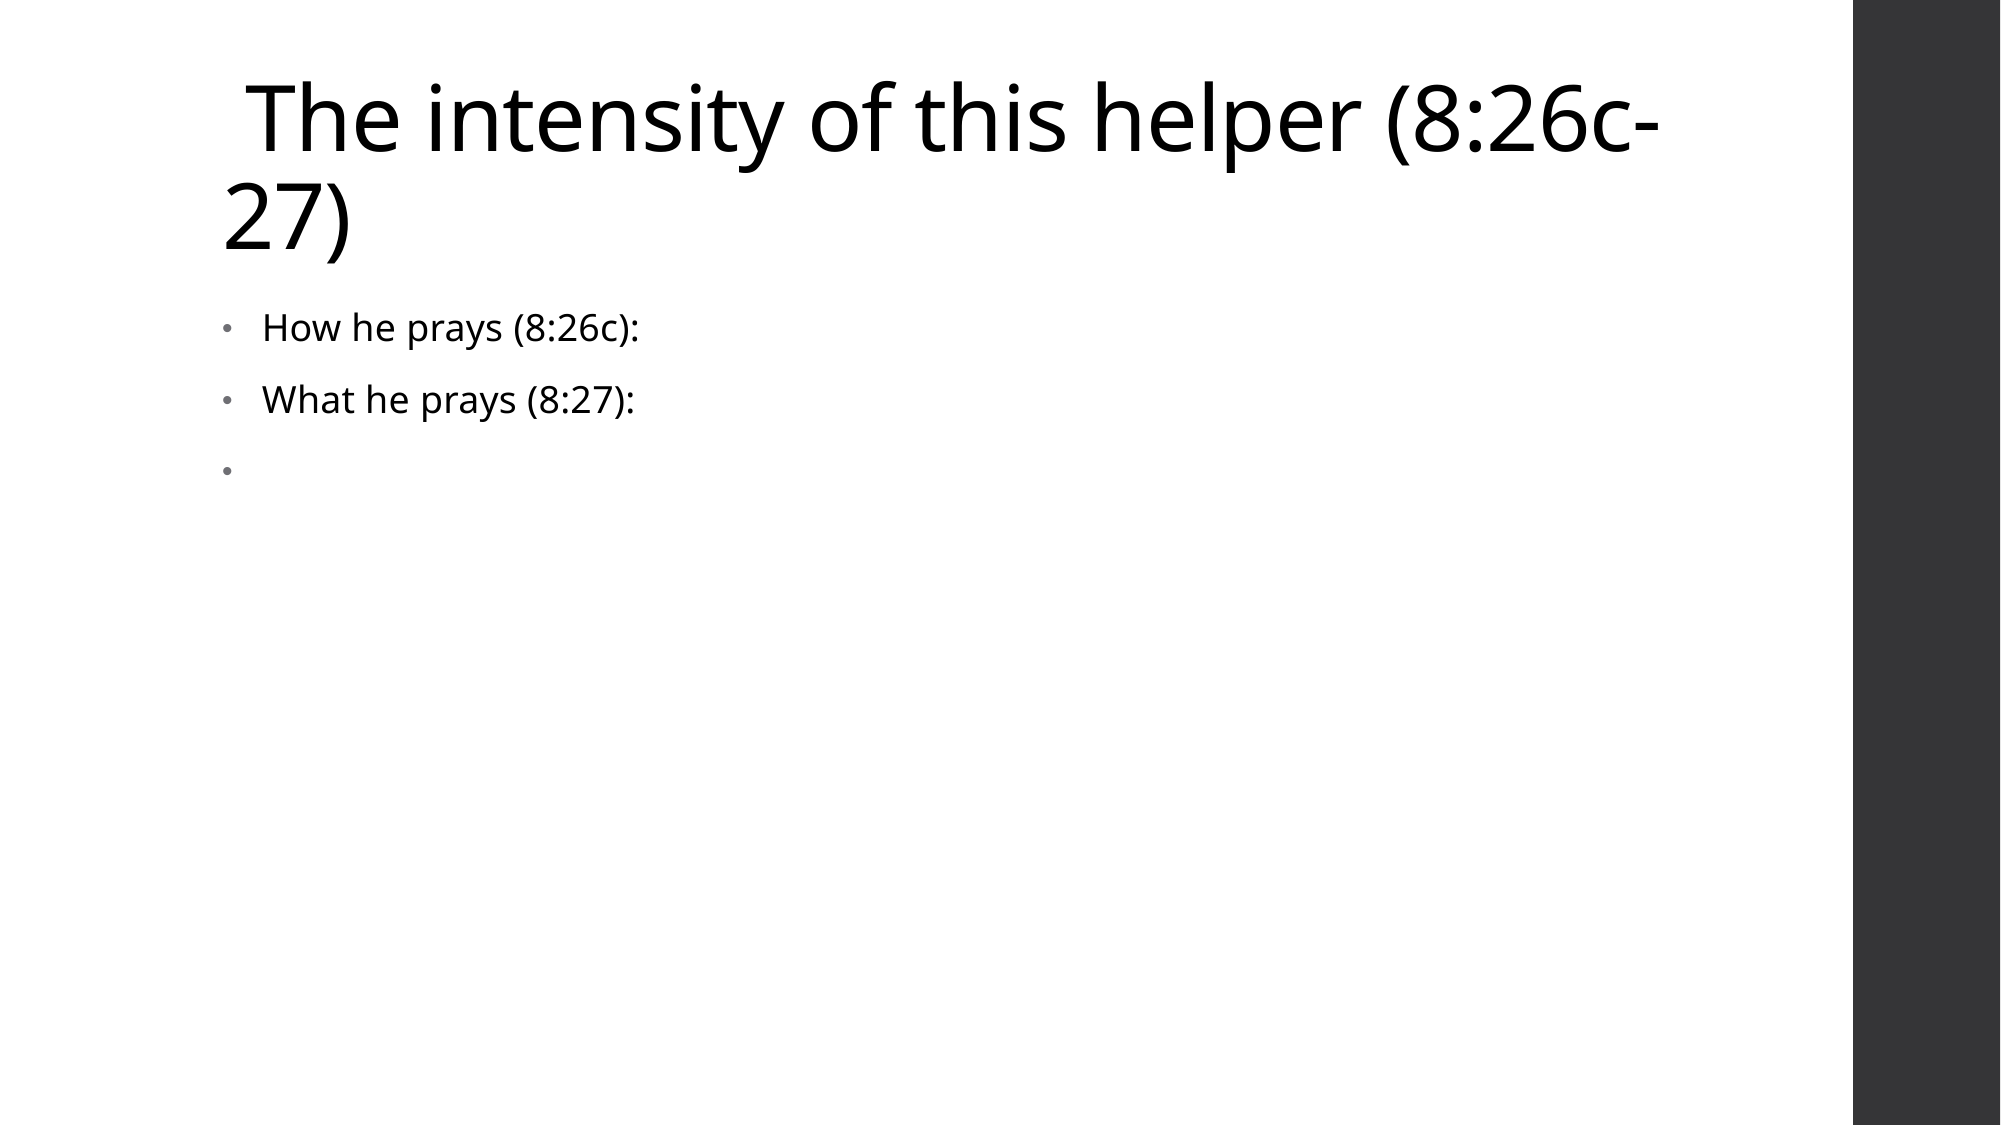

# The intensity of this helper (8:26c-27)
 How he prays (8:26c):
 What he prays (8:27):